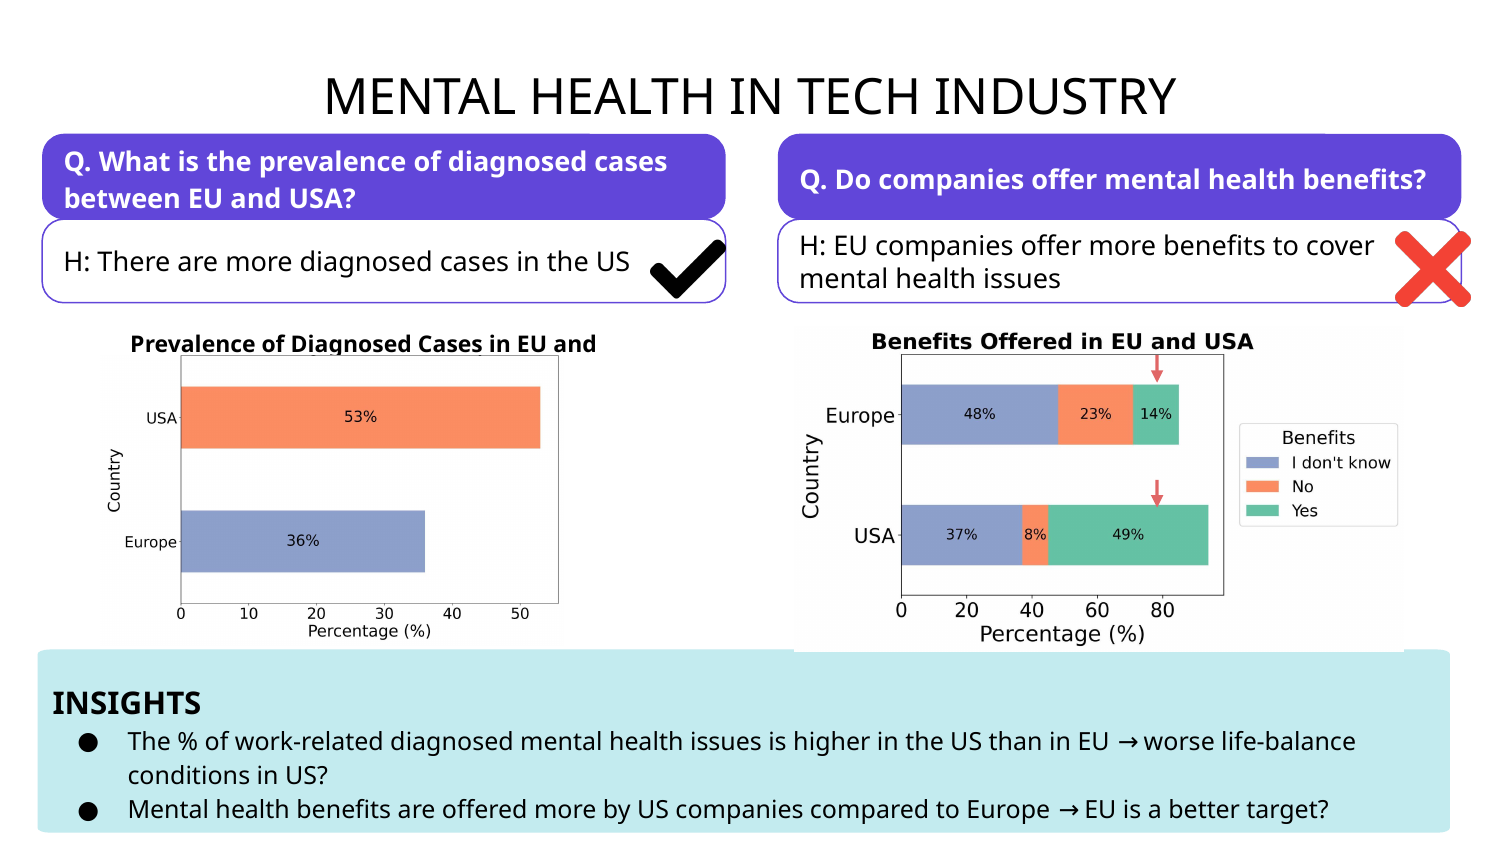

# MENTAL HEALTH IN TECH INDUSTRY
Q. What is the prevalence of diagnosed cases between EU and USA?
Q. Do companies offer mental health benefits?
H: There are more diagnosed cases in the US
H: EU companies offer more benefits to cover mental health issues
Prevalence of Diagnosed Cases in EU and USA
INSIGHTS
The % of work-related diagnosed mental health issues is higher in the US than in EU → worse life-balance conditions in US?
Mental health benefits are offered more by US companies compared to Europe → EU is a better target?